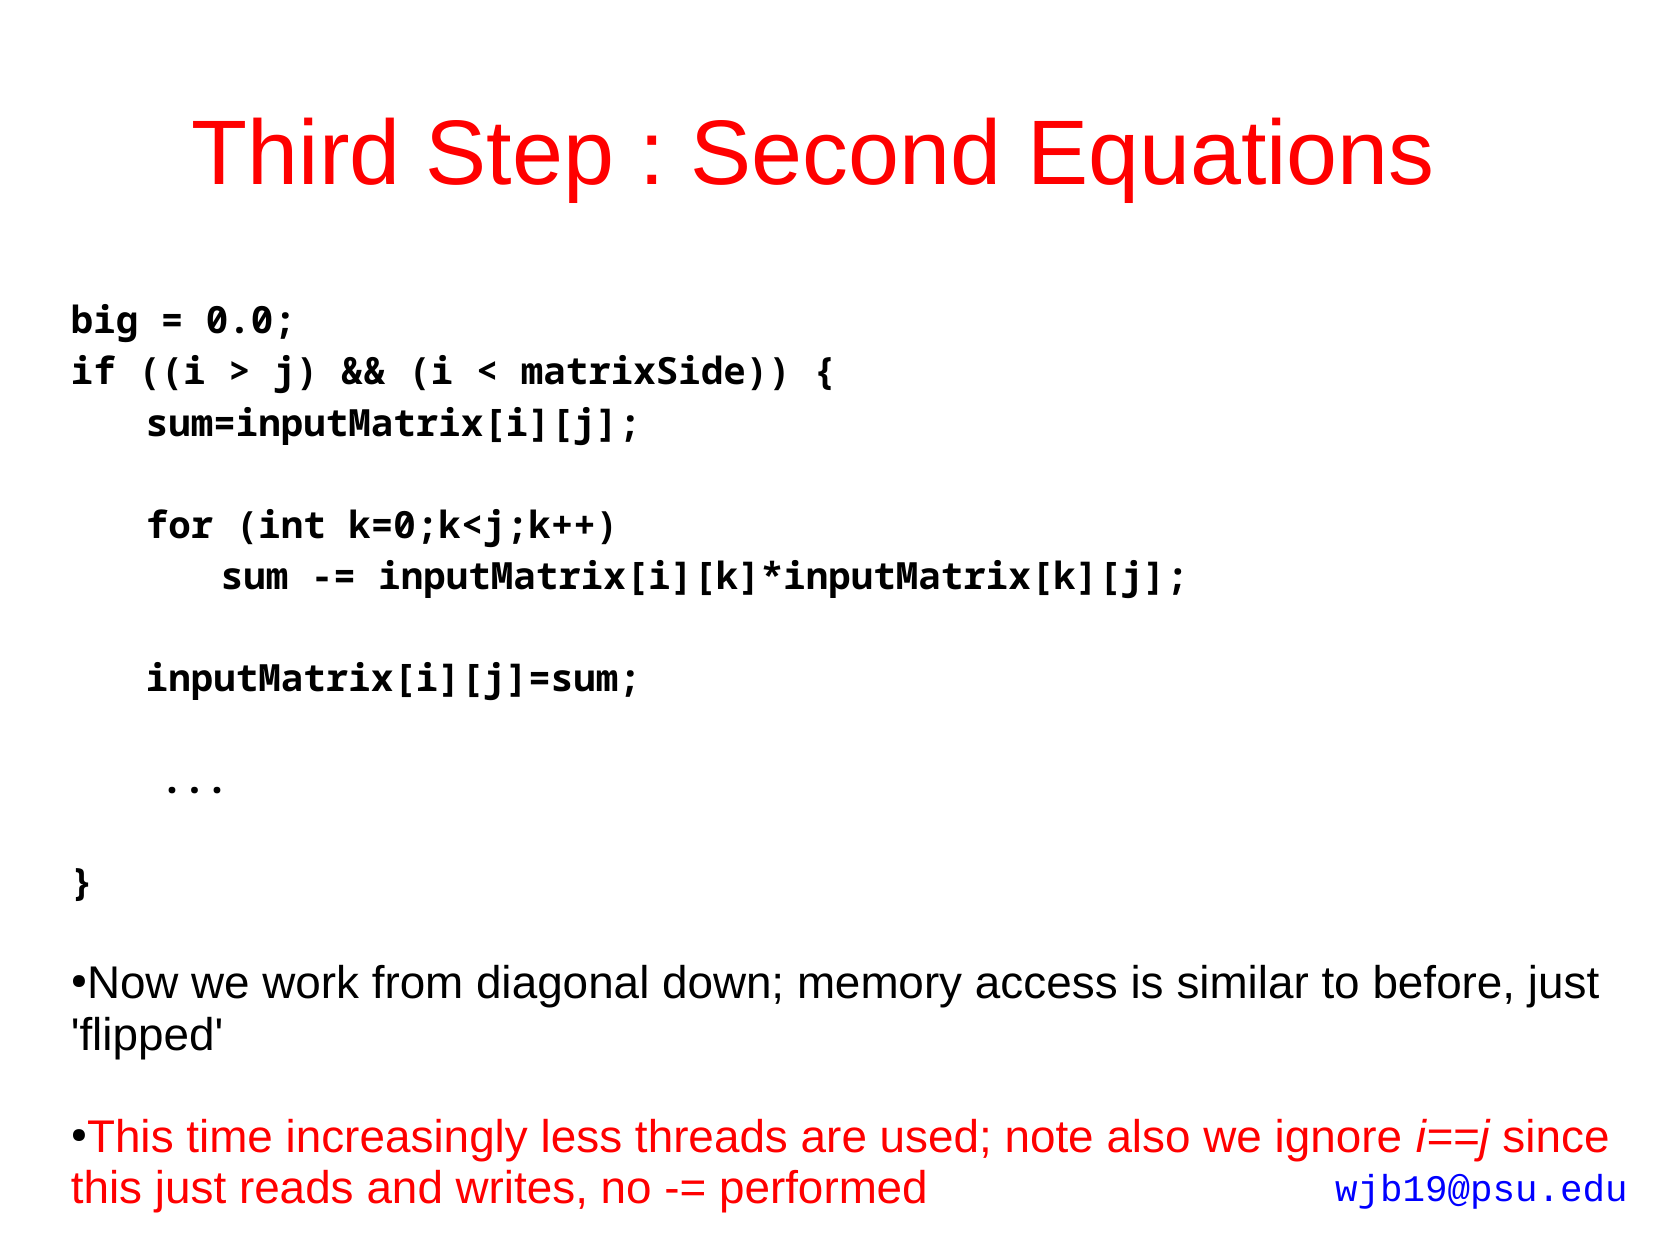

# Third Step : Second Equations
big = 0.0;
if ((i > j) && (i < matrixSide)) {
	sum=inputMatrix[i][j];
	for (int k=0;k<j;k++)
		sum -= inputMatrix[i][k]*inputMatrix[k][j];
	inputMatrix[i][j]=sum;
 ...
}
Now we work from diagonal down; memory access is similar to before, just 'flipped'
This time increasingly less threads are used; note also we ignore i==j since this just reads and writes, no -= performed
wjb19@psu.edu